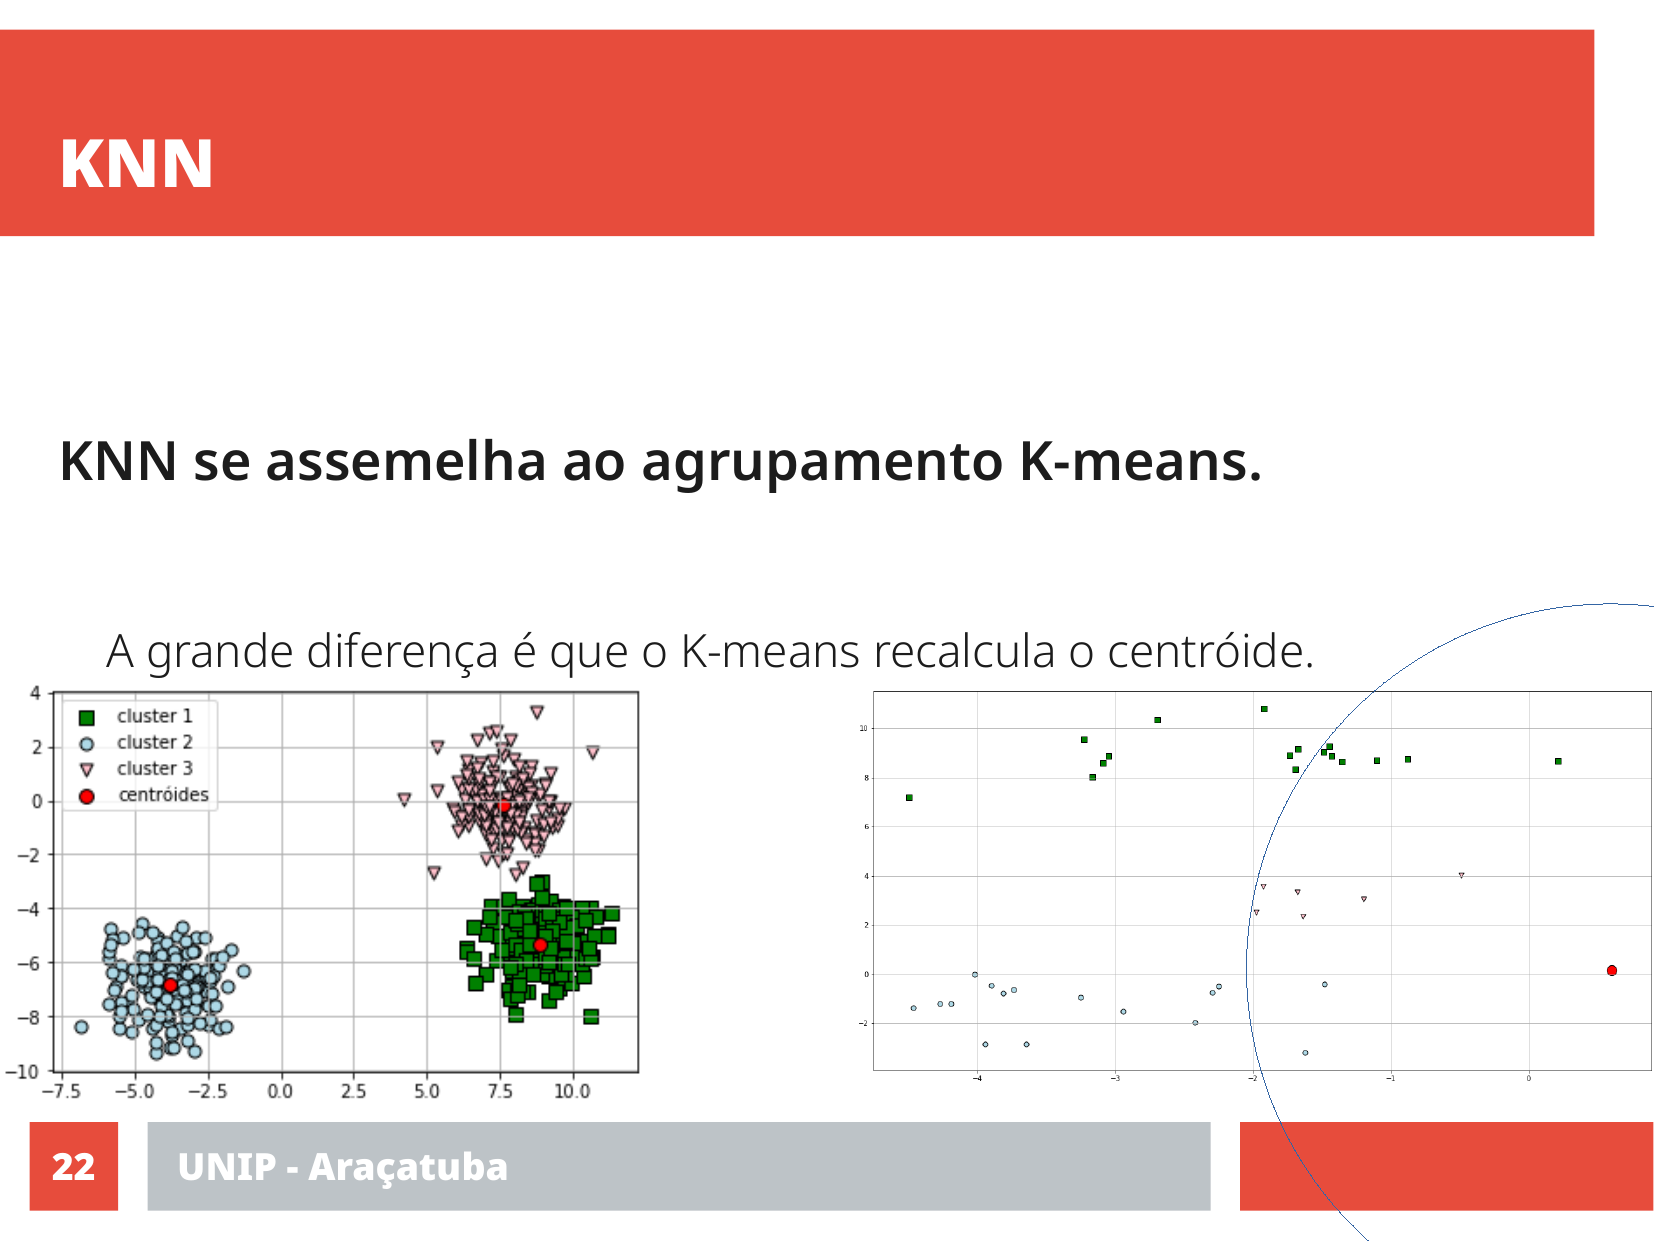

# KNN
KNN se assemelha ao agrupamento K-means.
A grande diferença é que o K-means recalcula o centróide.
a
22
UNIP - Araçatuba